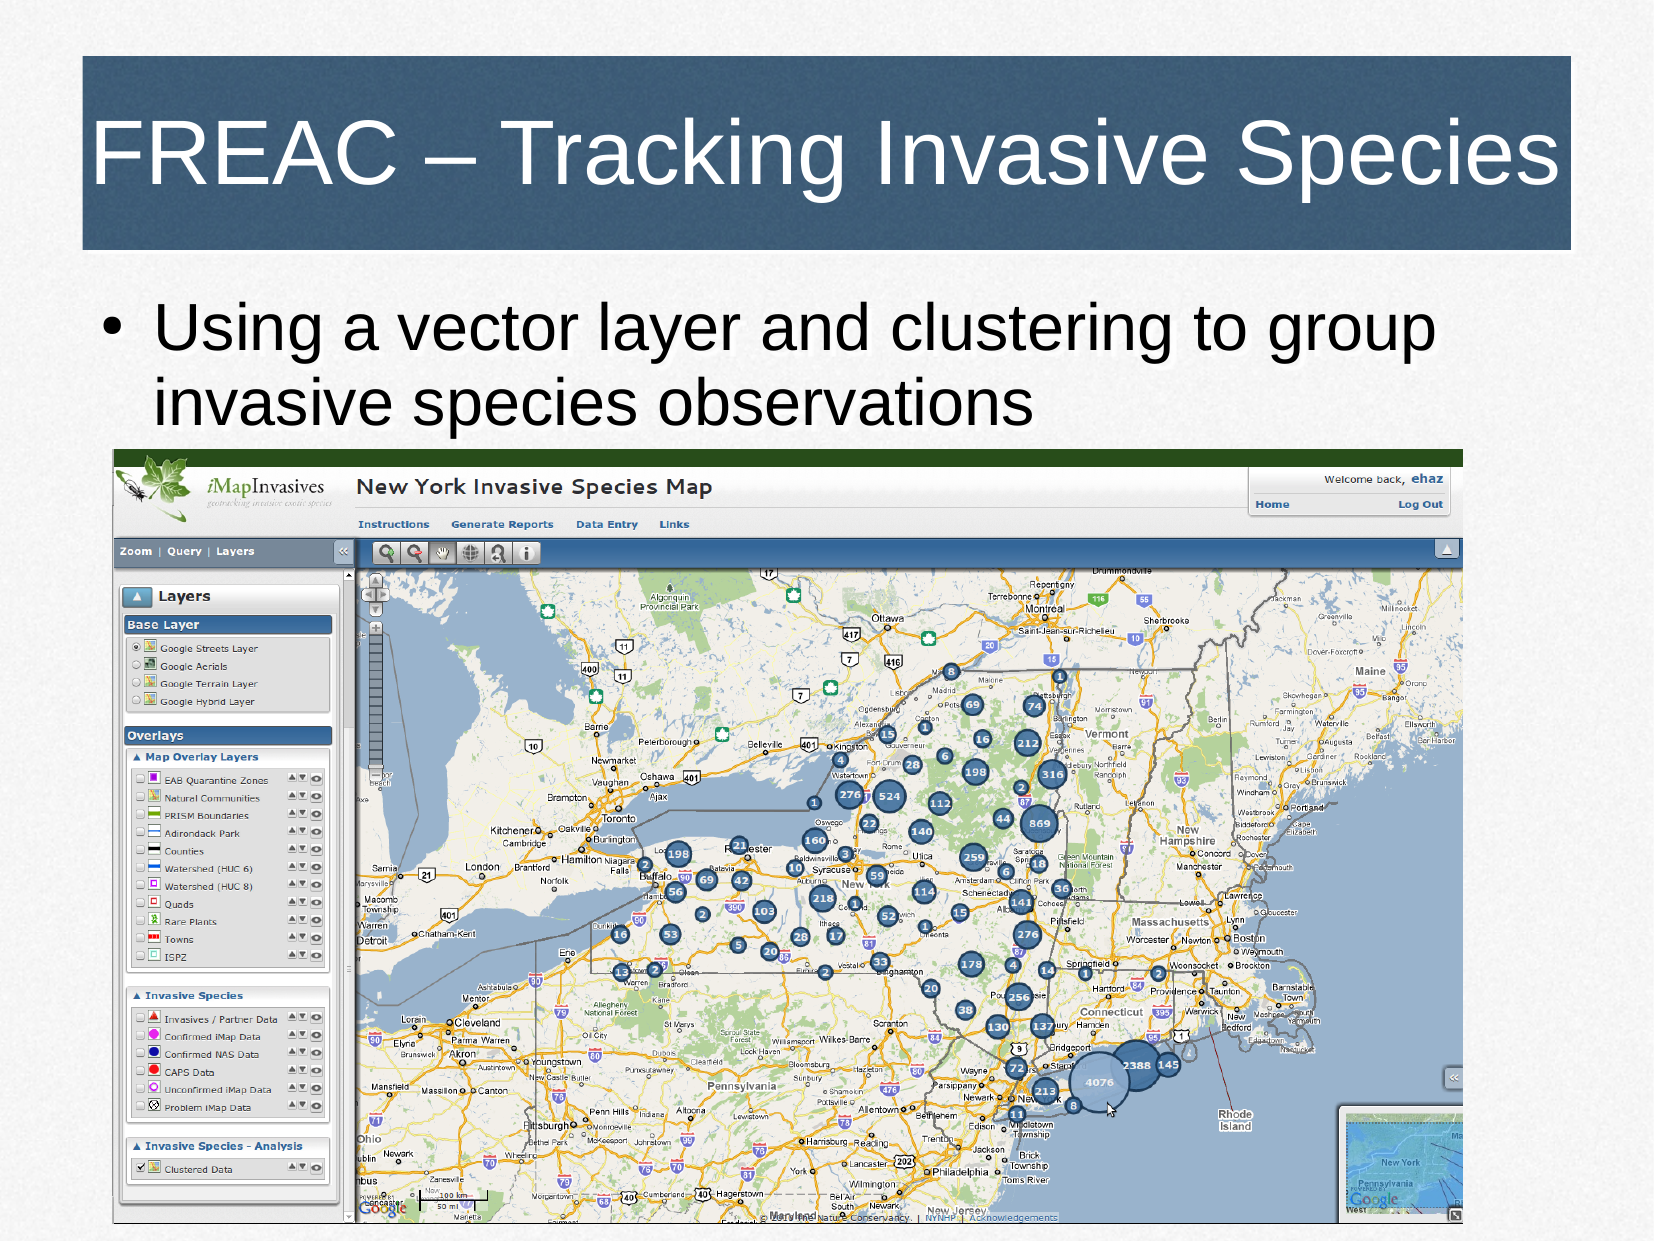

# FREAC – Tracking Invasive Species
Using a vector layer and clustering to group invasive species observations